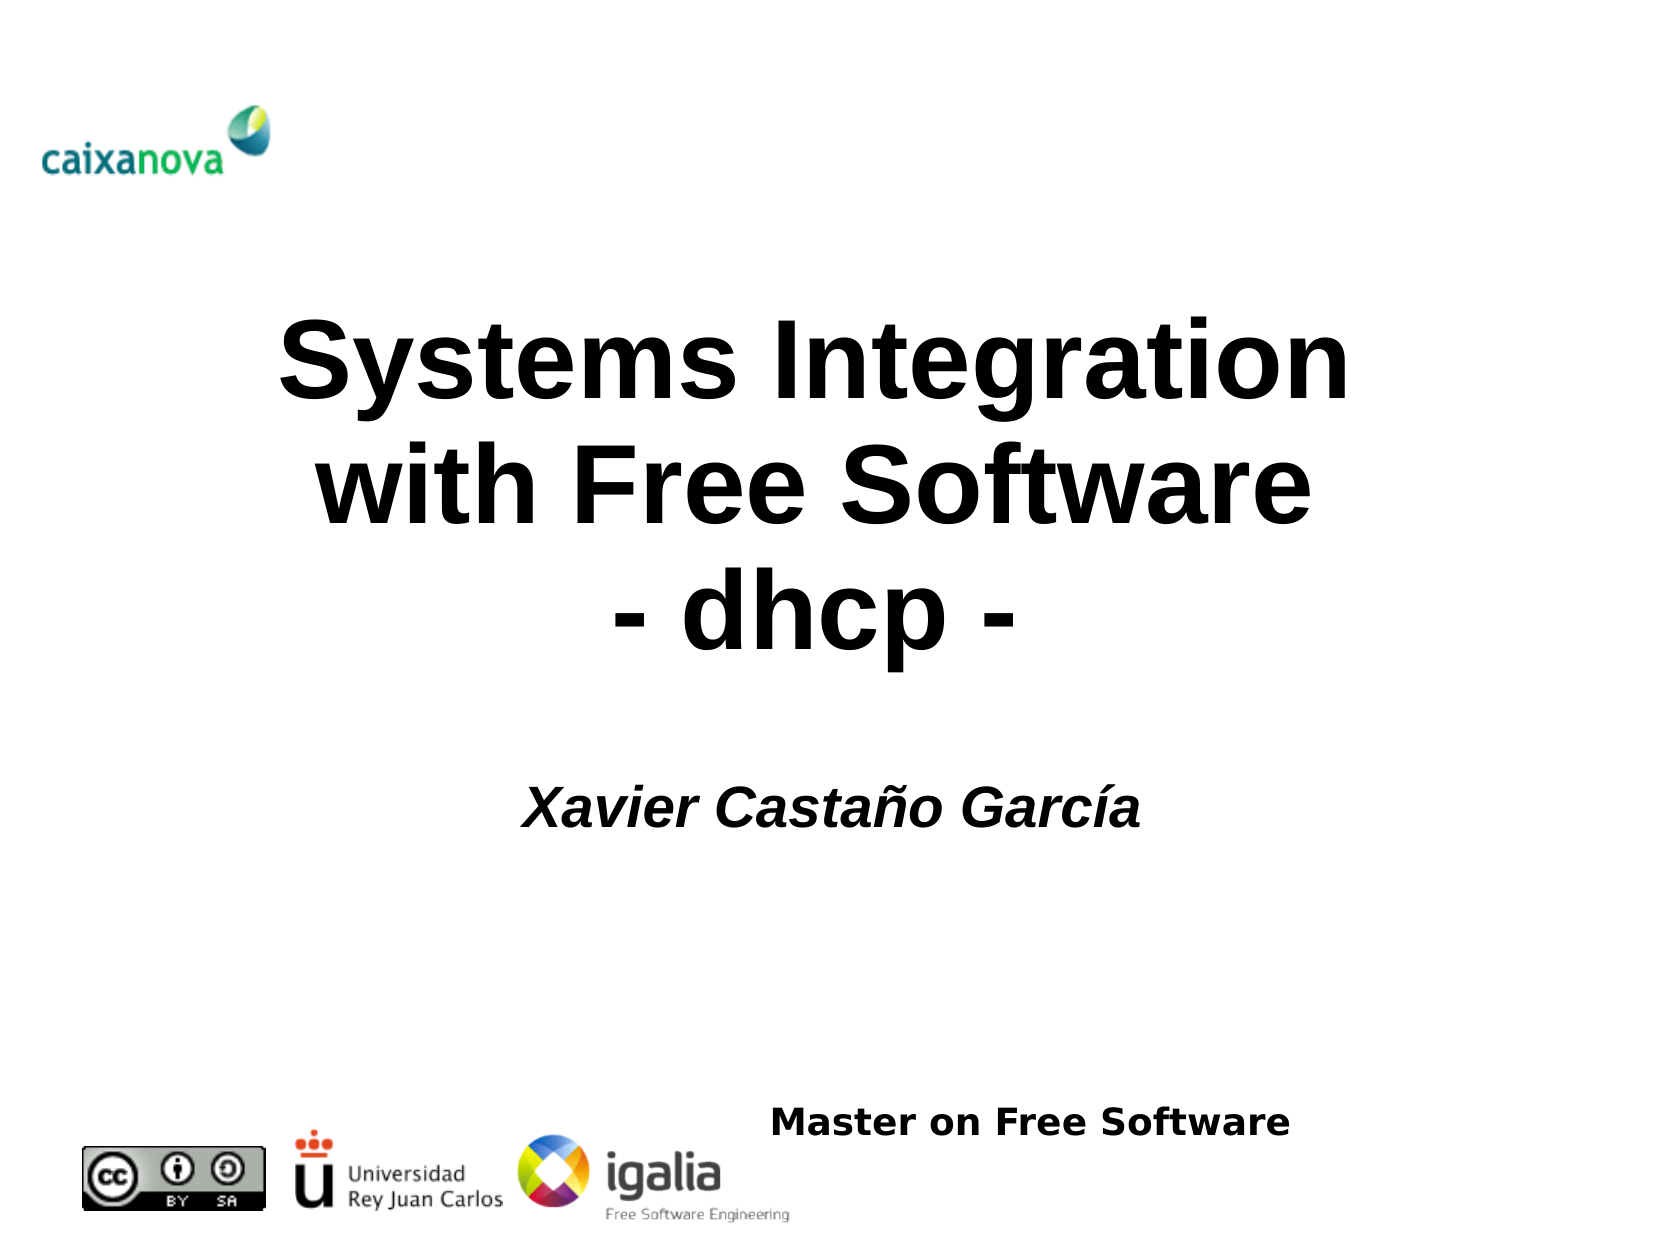

Systems Integration
with Free Software
- dhcp -
 Xavier Castaño García